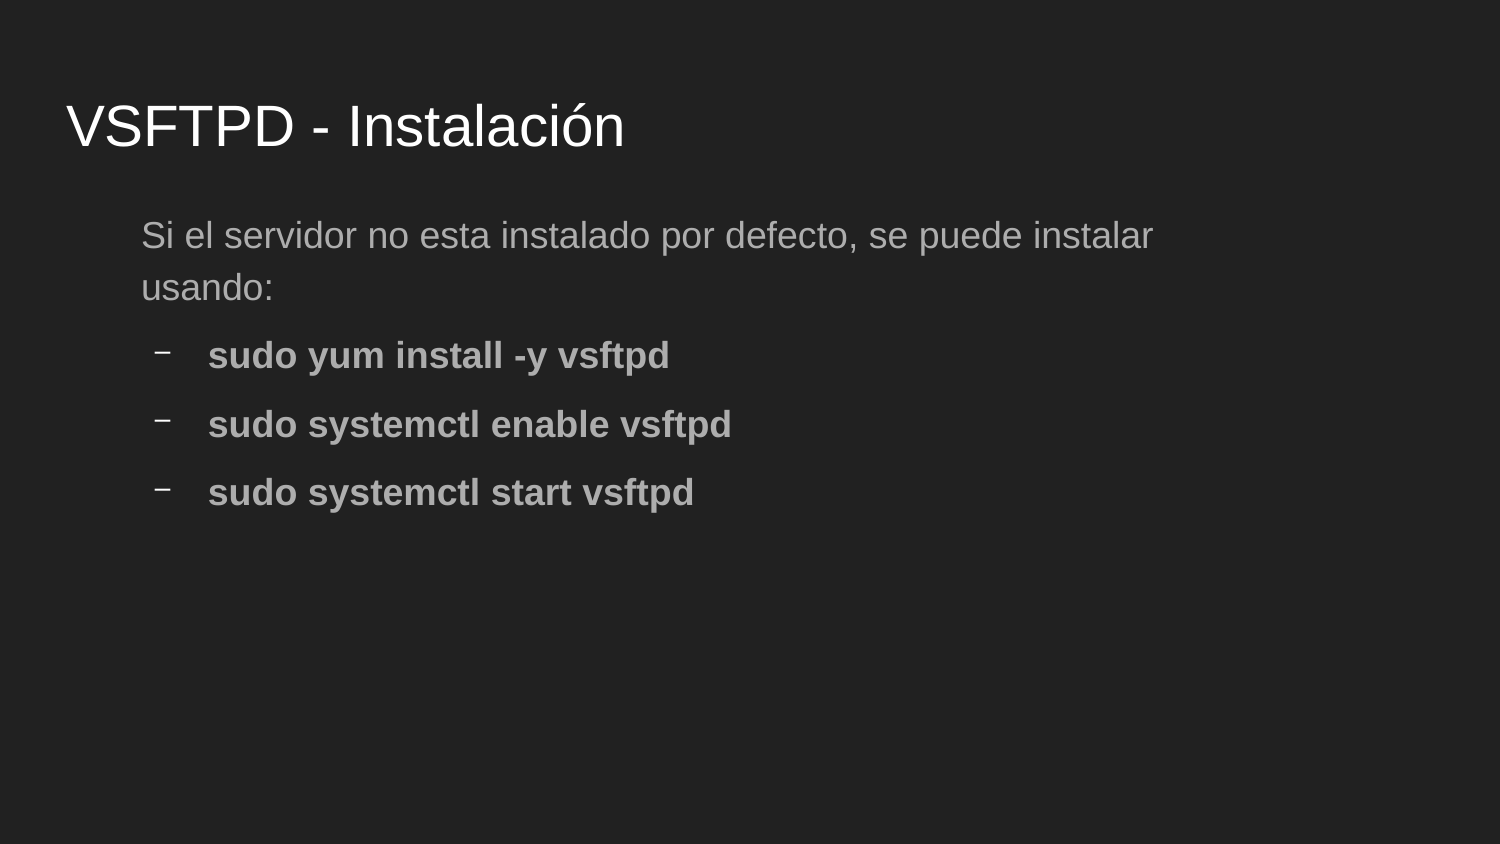

# VSFTPD - Instalación
Si el servidor no esta instalado por defecto, se puede instalar usando:
sudo yum install -y vsftpd
sudo systemctl enable vsftpd
sudo systemctl start vsftpd